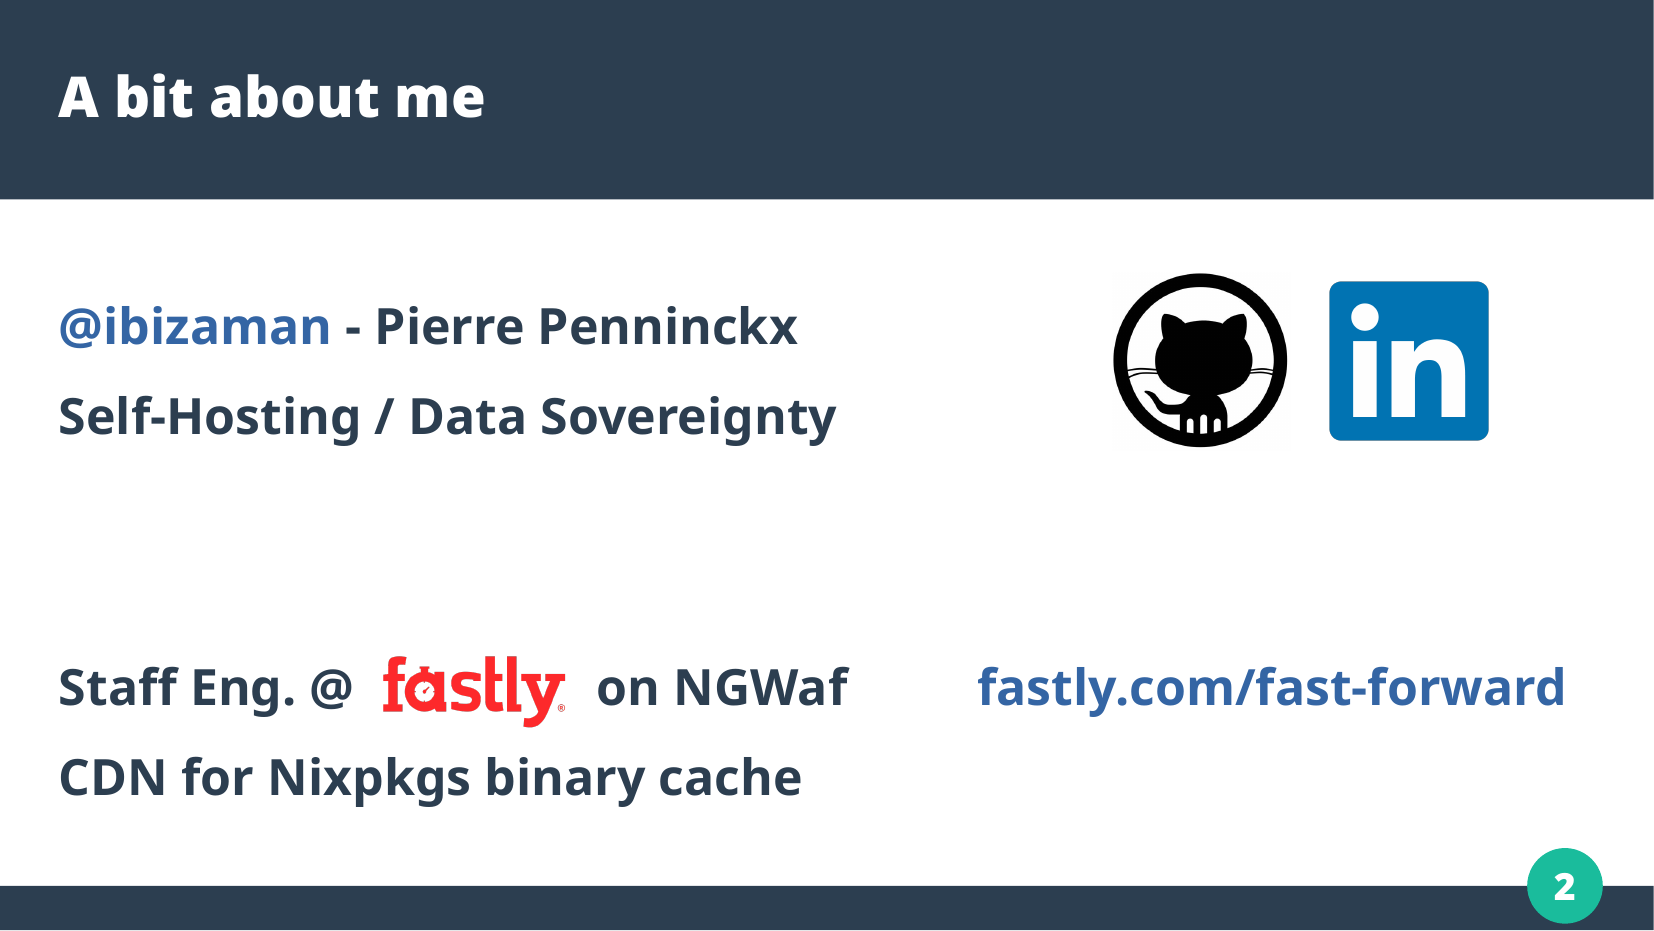

# A bit about me
@ibizaman - Pierre Penninckx
Self-Hosting / Data Sovereignty
Staff Eng. @ 			 on NGWaf fastly.com/fast-forward
CDN for Nixpkgs binary cache